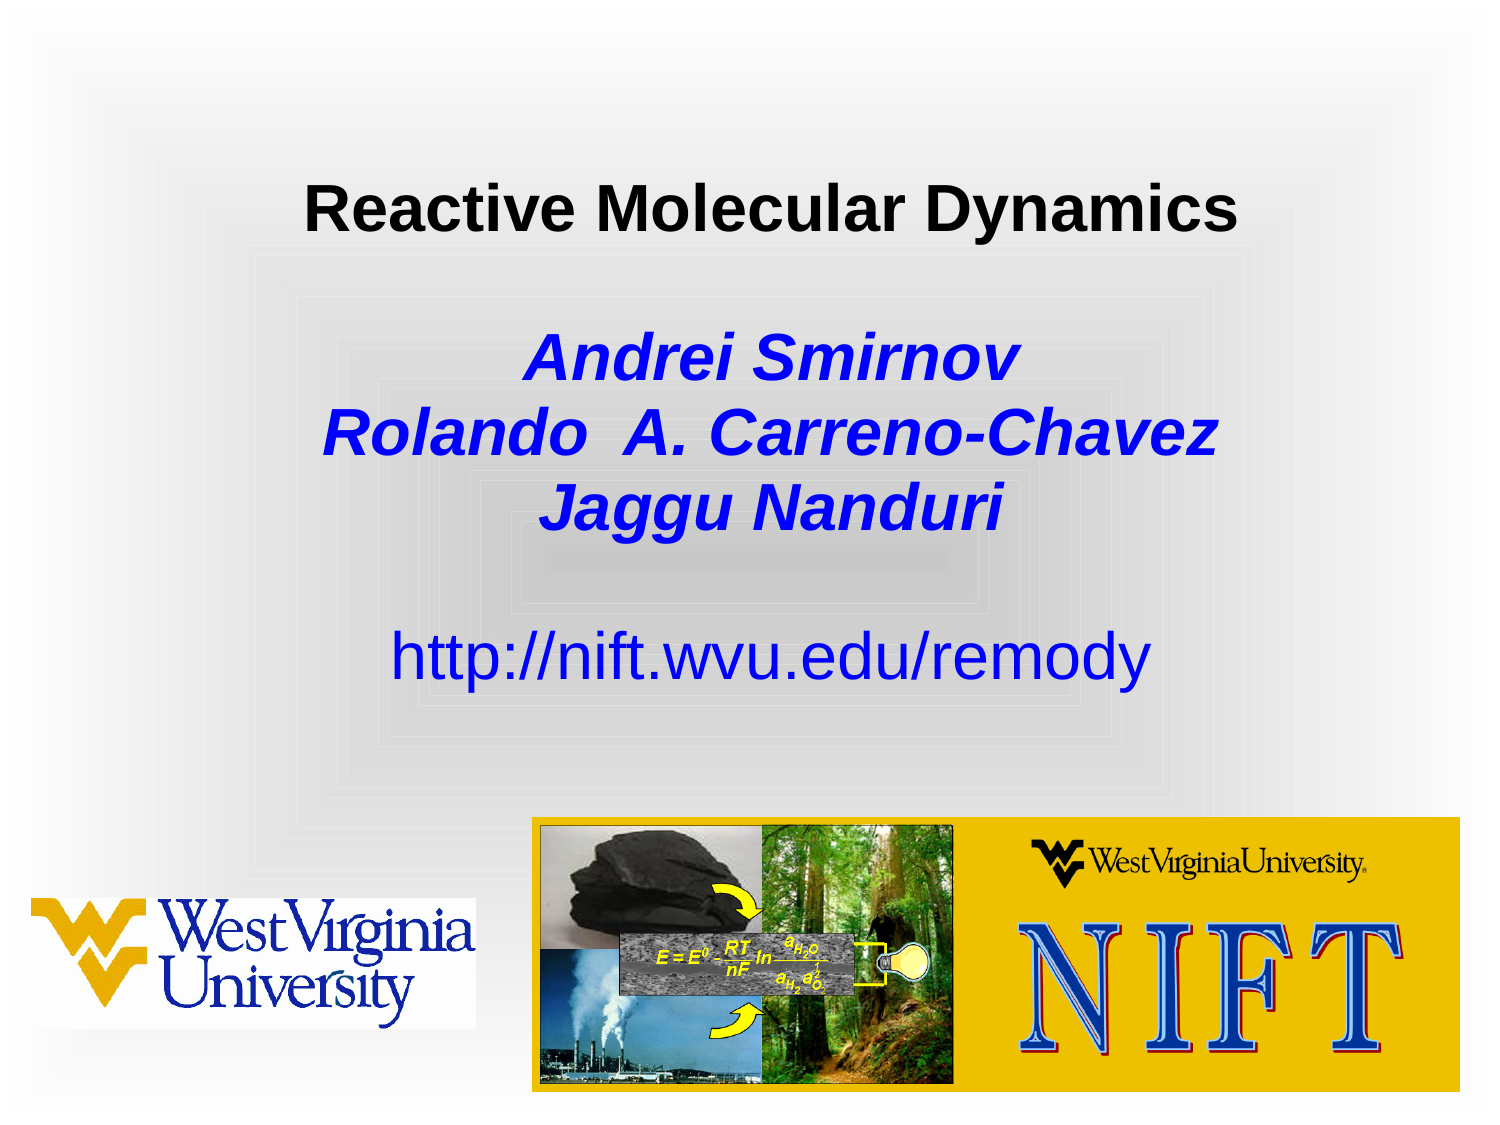

# Reactive Molecular Dynamics Andrei Smirnov Rolando A. Carreno-Chavez Jaggu Nanduri http://nift.wvu.edu/remody